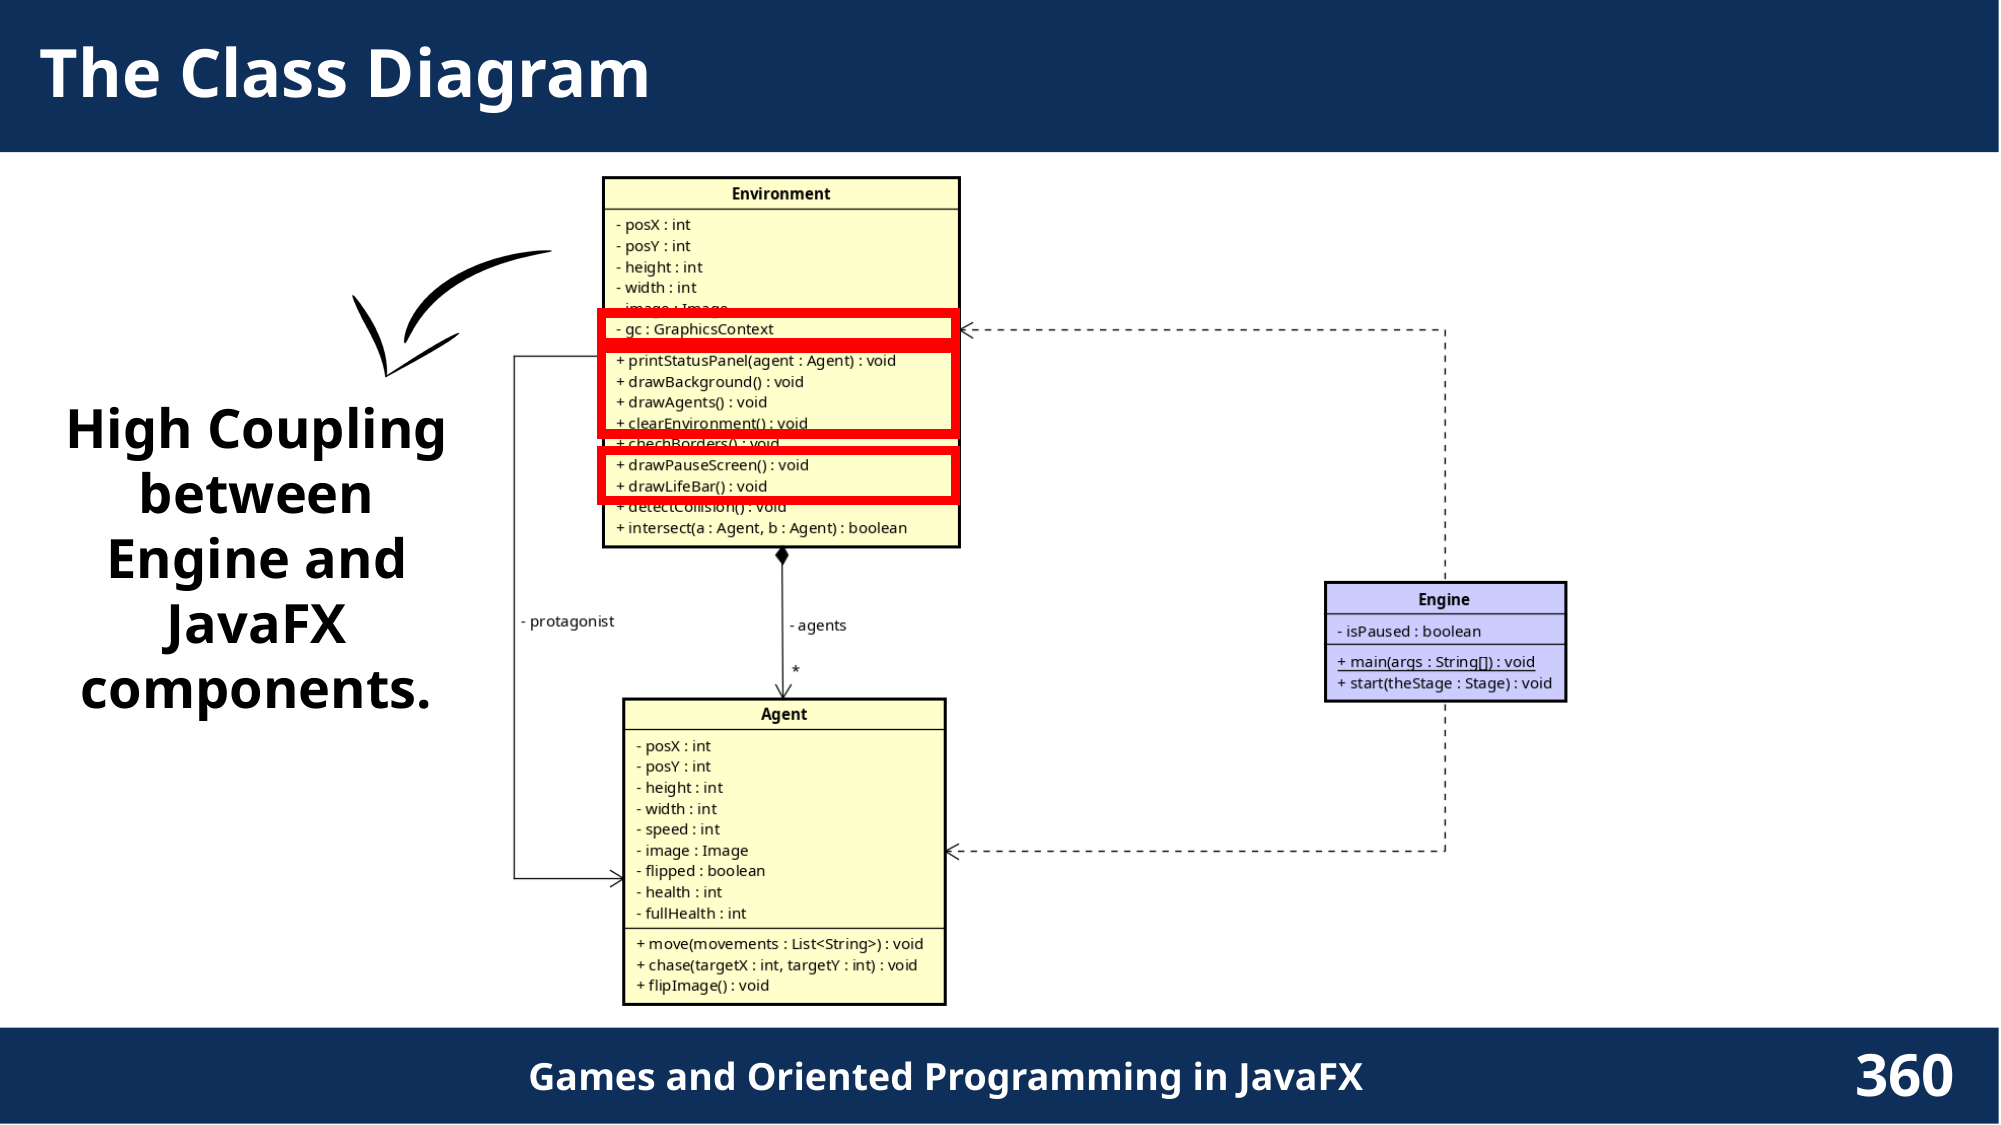

The Class Diagram
High Coupling between Engine and JavaFX components.